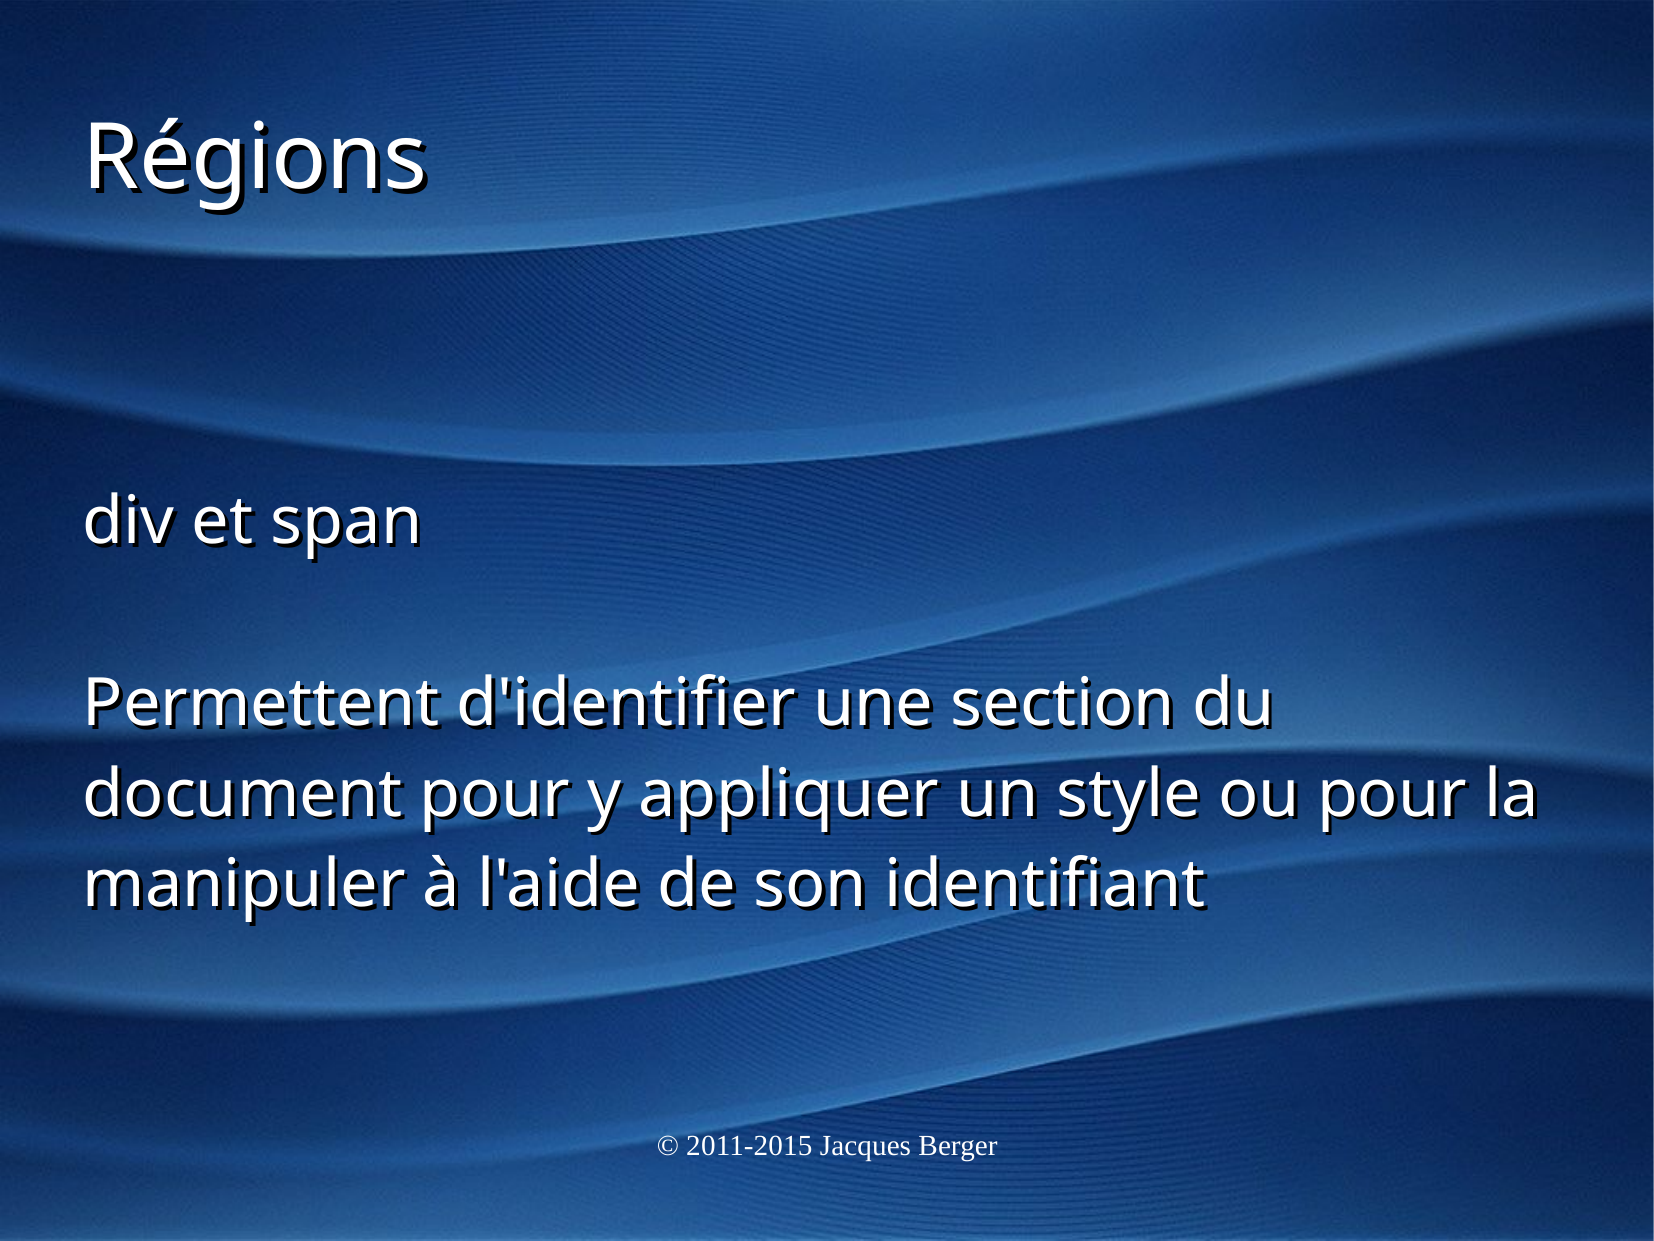

# Régions
div et span
Permettent d'identifier une section du document pour y appliquer un style ou pour la manipuler à l'aide de son identifiant
© 2011-2015 Jacques Berger